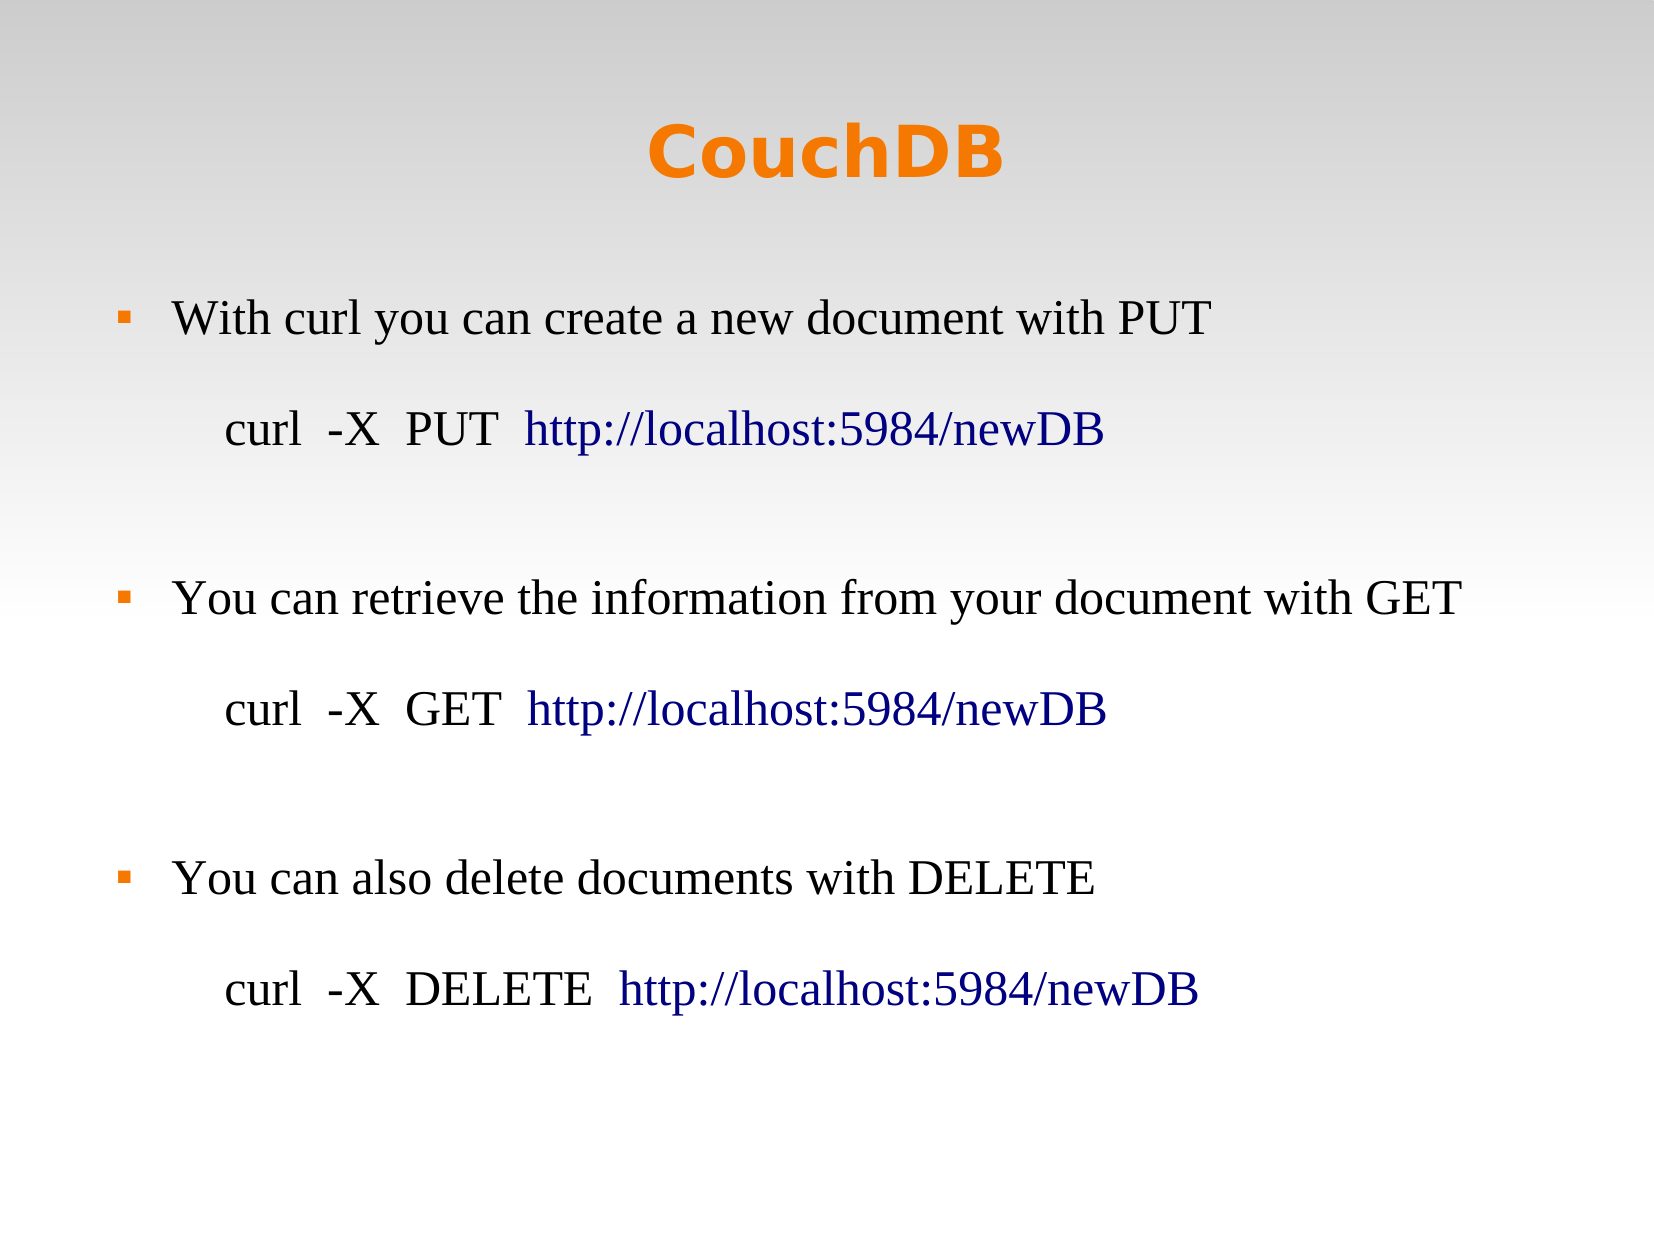

# CouchDB
With curl you can create a new document with PUT
curl -X PUT http://localhost:5984/newDB
You can retrieve the information from your document with GET
curl -X GET http://localhost:5984/newDB
You can also delete documents with DELETE
curl -X DELETE http://localhost:5984/newDB